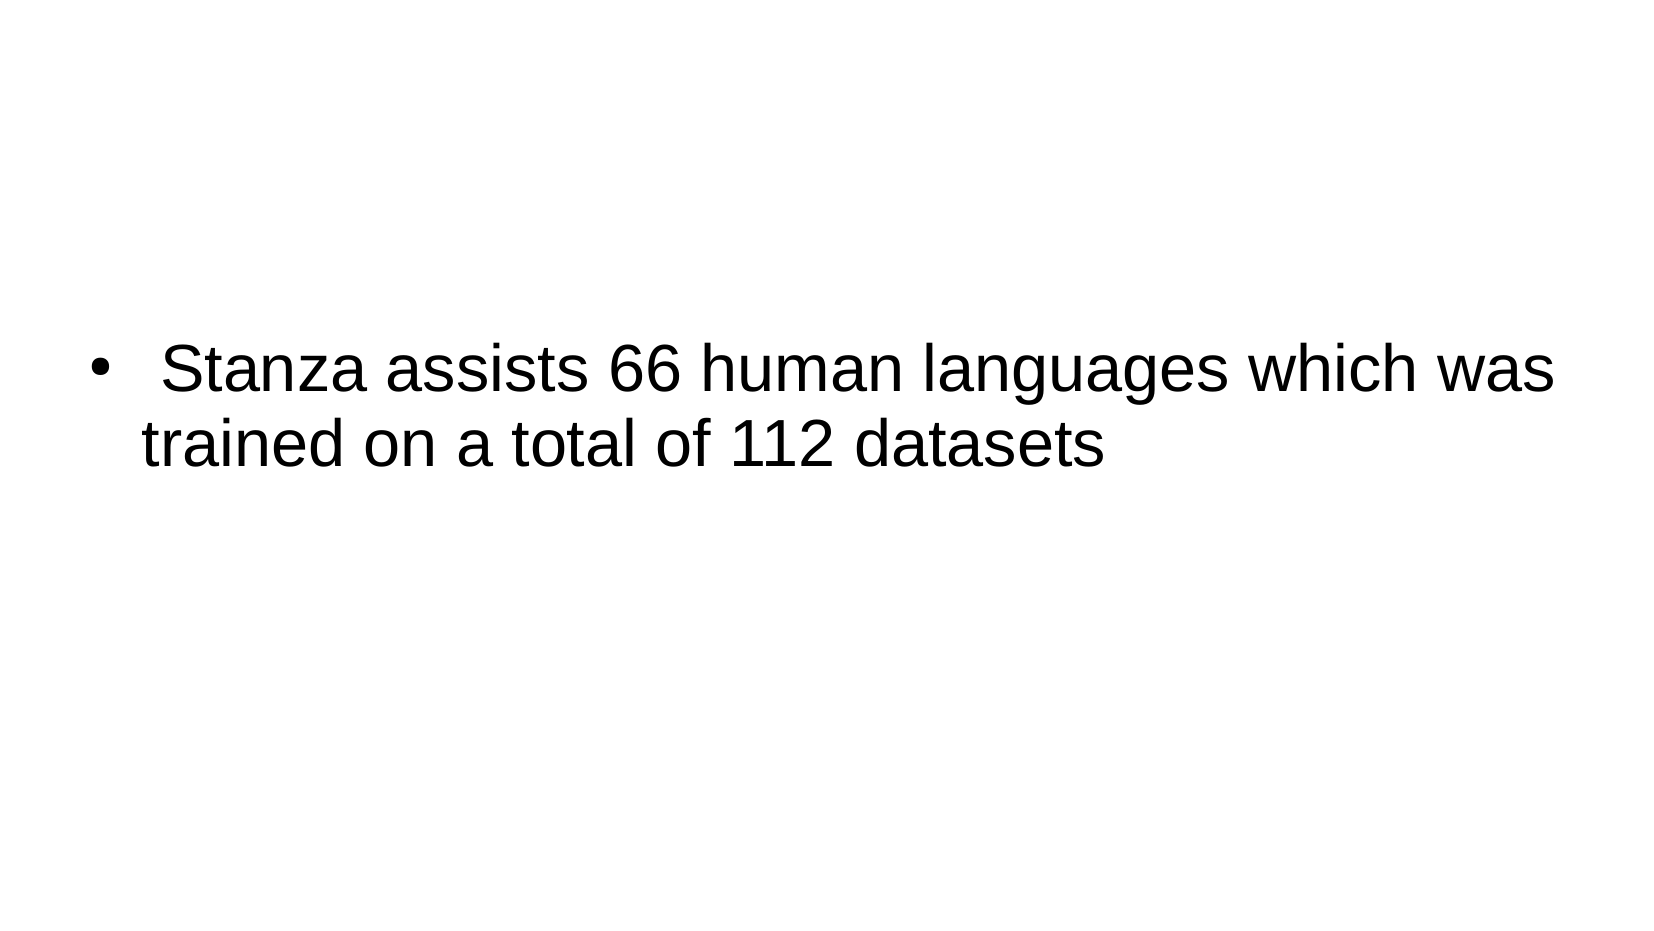

# Stanza assists 66 human languages which was trained on a total of 112 datasets